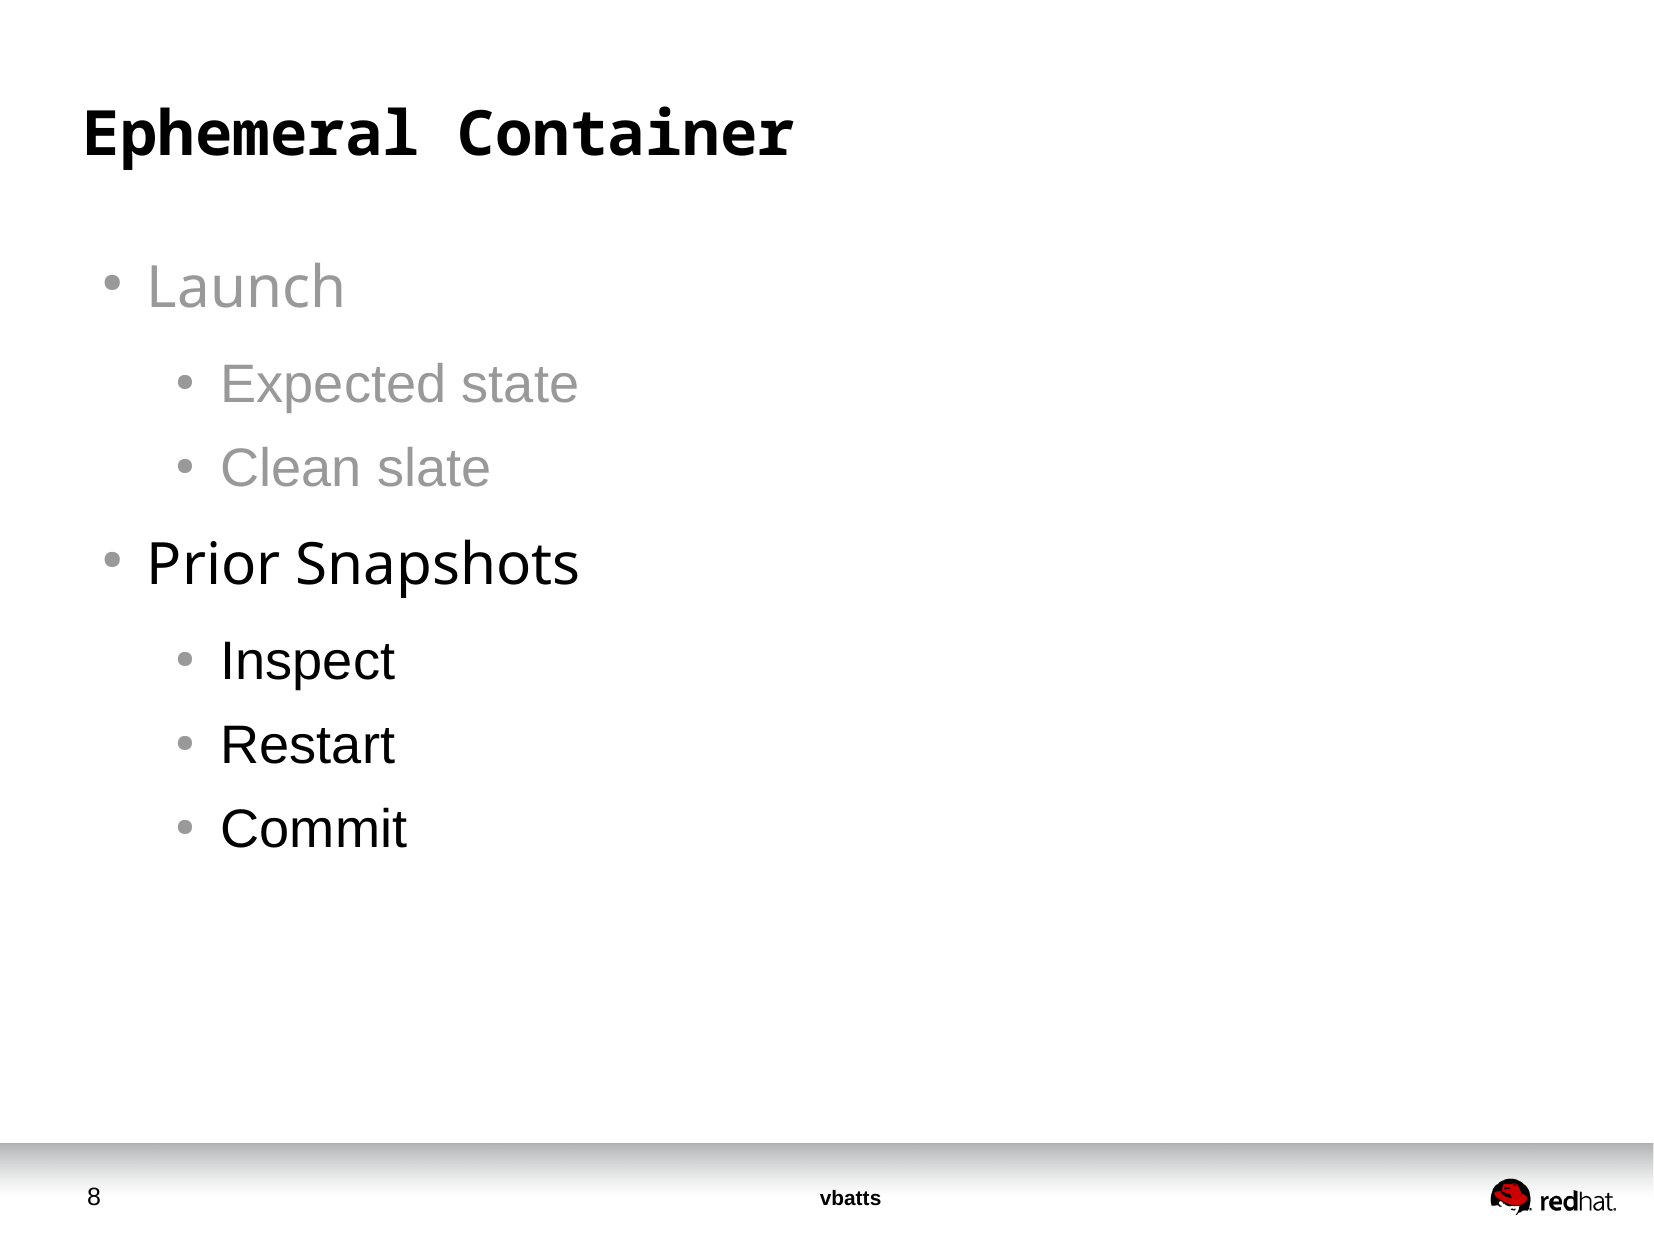

# Ephemeral Container
Launch
Expected state
Clean slate
Prior Snapshots
Inspect
Restart
Commit